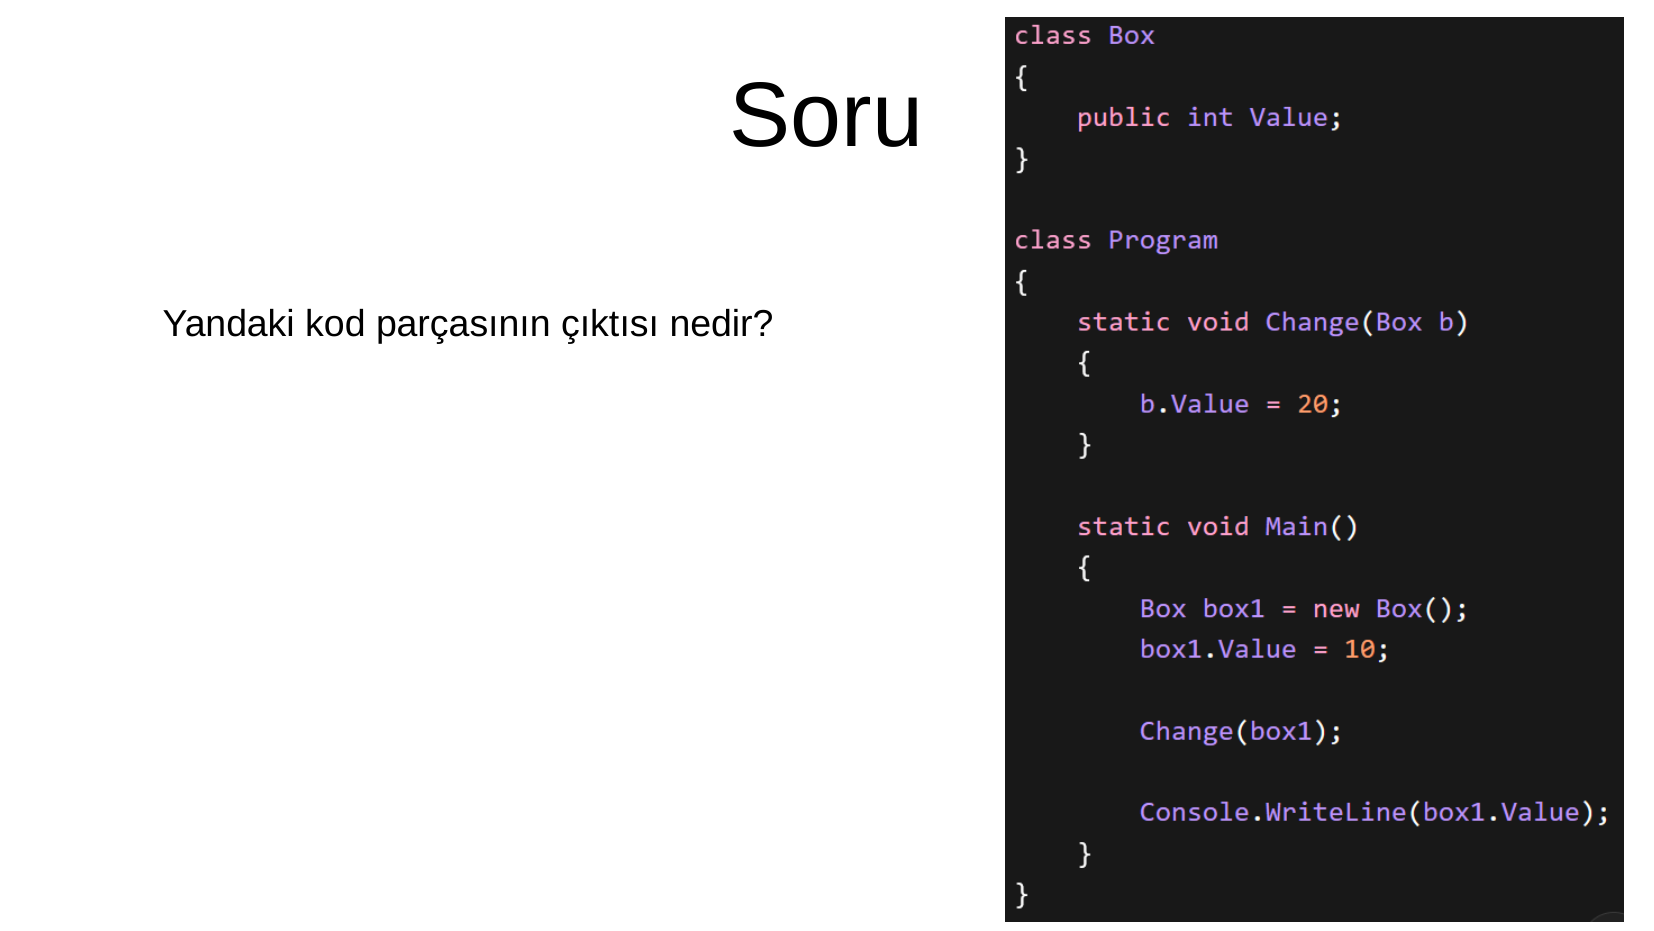

# Soru
Yandaki kod parçasının çıktısı nedir?